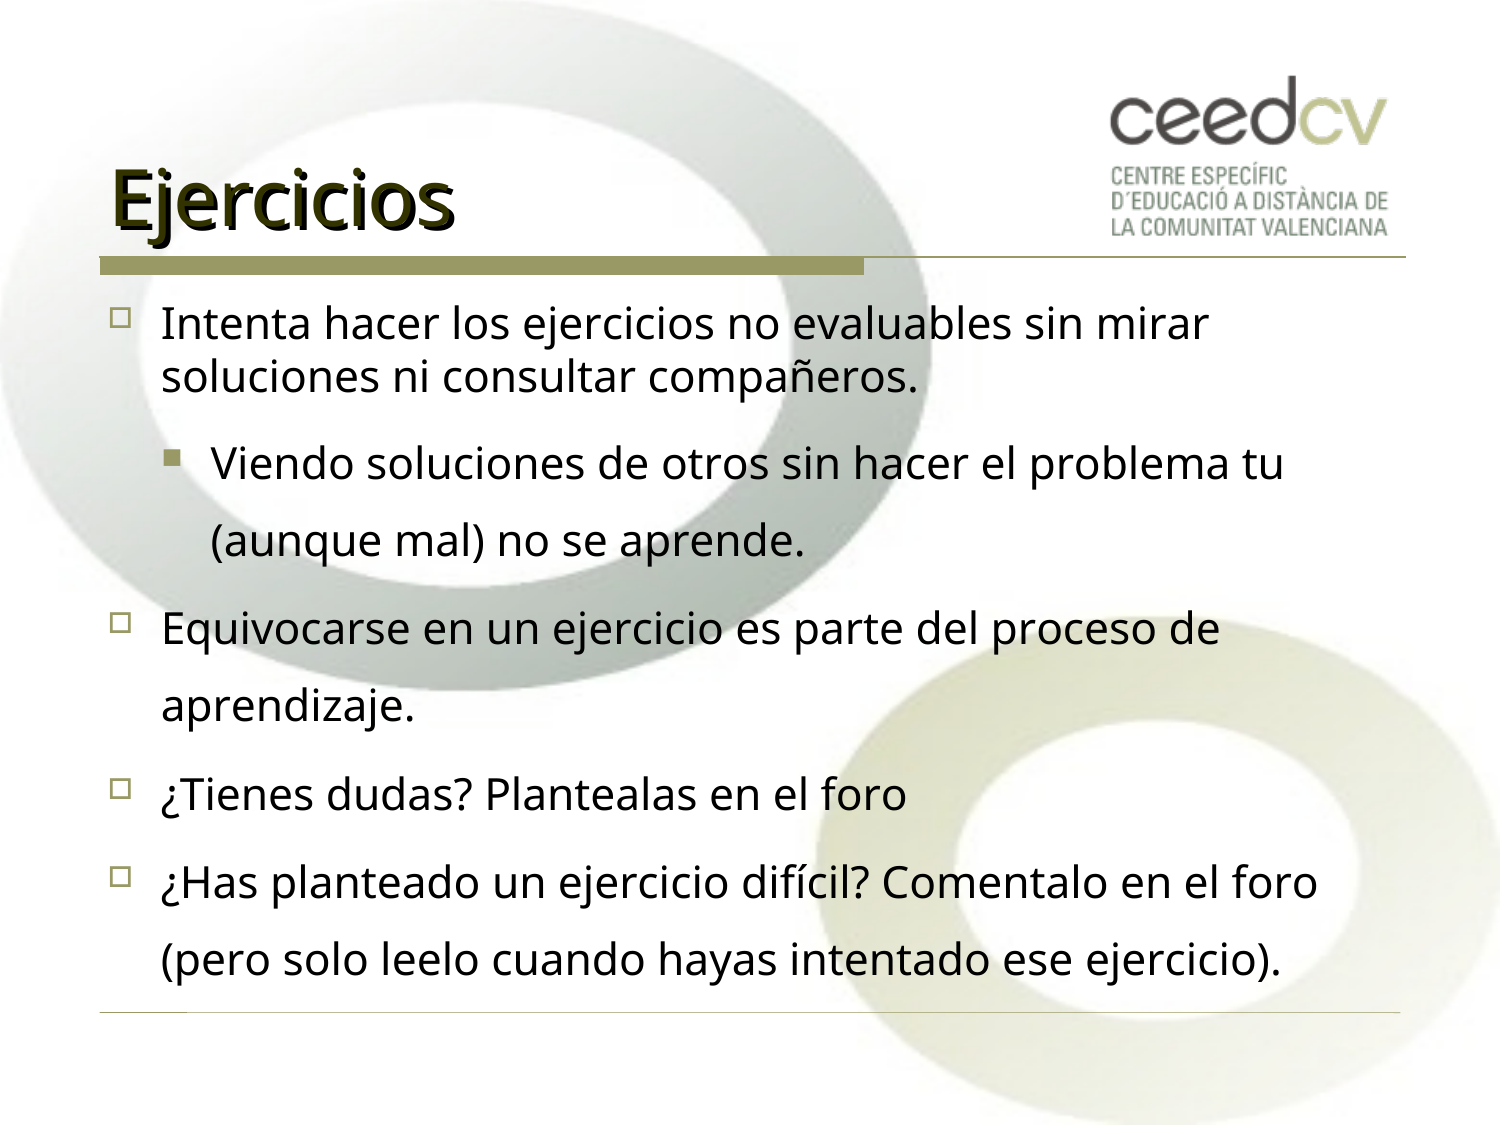

# Ejercicios
Intenta hacer los ejercicios no evaluables sin mirar soluciones ni consultar compañeros.
Viendo soluciones de otros sin hacer el problema tu (aunque mal) no se aprende.
Equivocarse en un ejercicio es parte del proceso de aprendizaje.
¿Tienes dudas? Plantealas en el foro
¿Has planteado un ejercicio difícil? Comentalo en el foro (pero solo leelo cuando hayas intentado ese ejercicio).